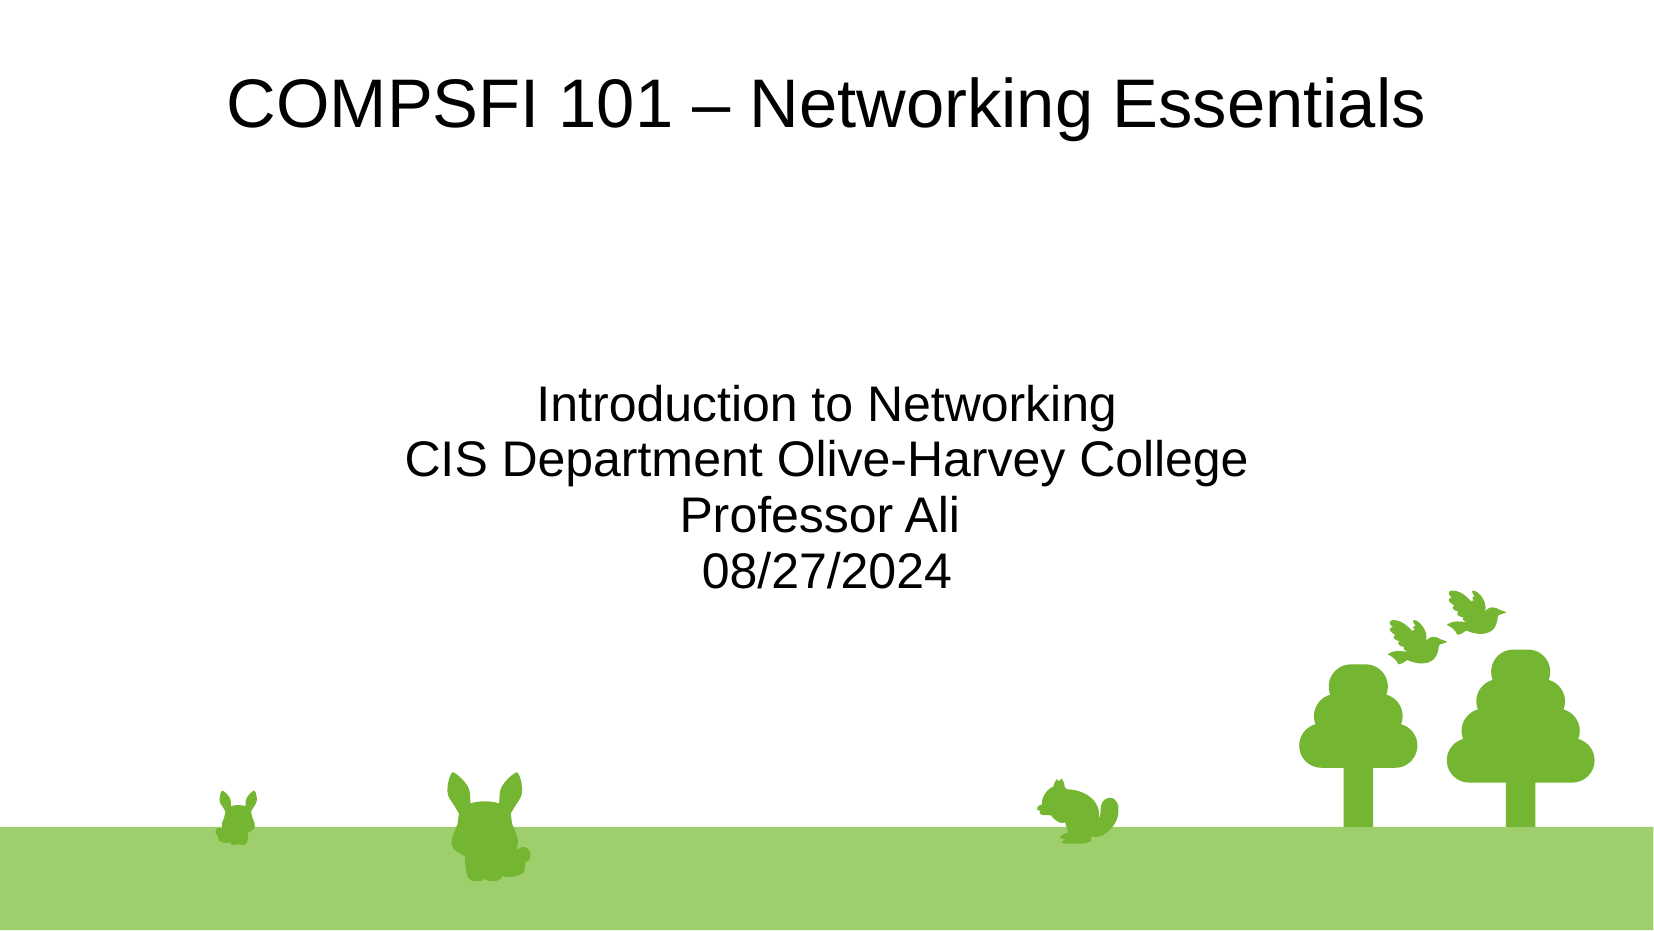

# COMPSFI 101 – Networking Essentials
Introduction to Networking
CIS Department Olive-Harvey College
Professor Ali
08/27/2024